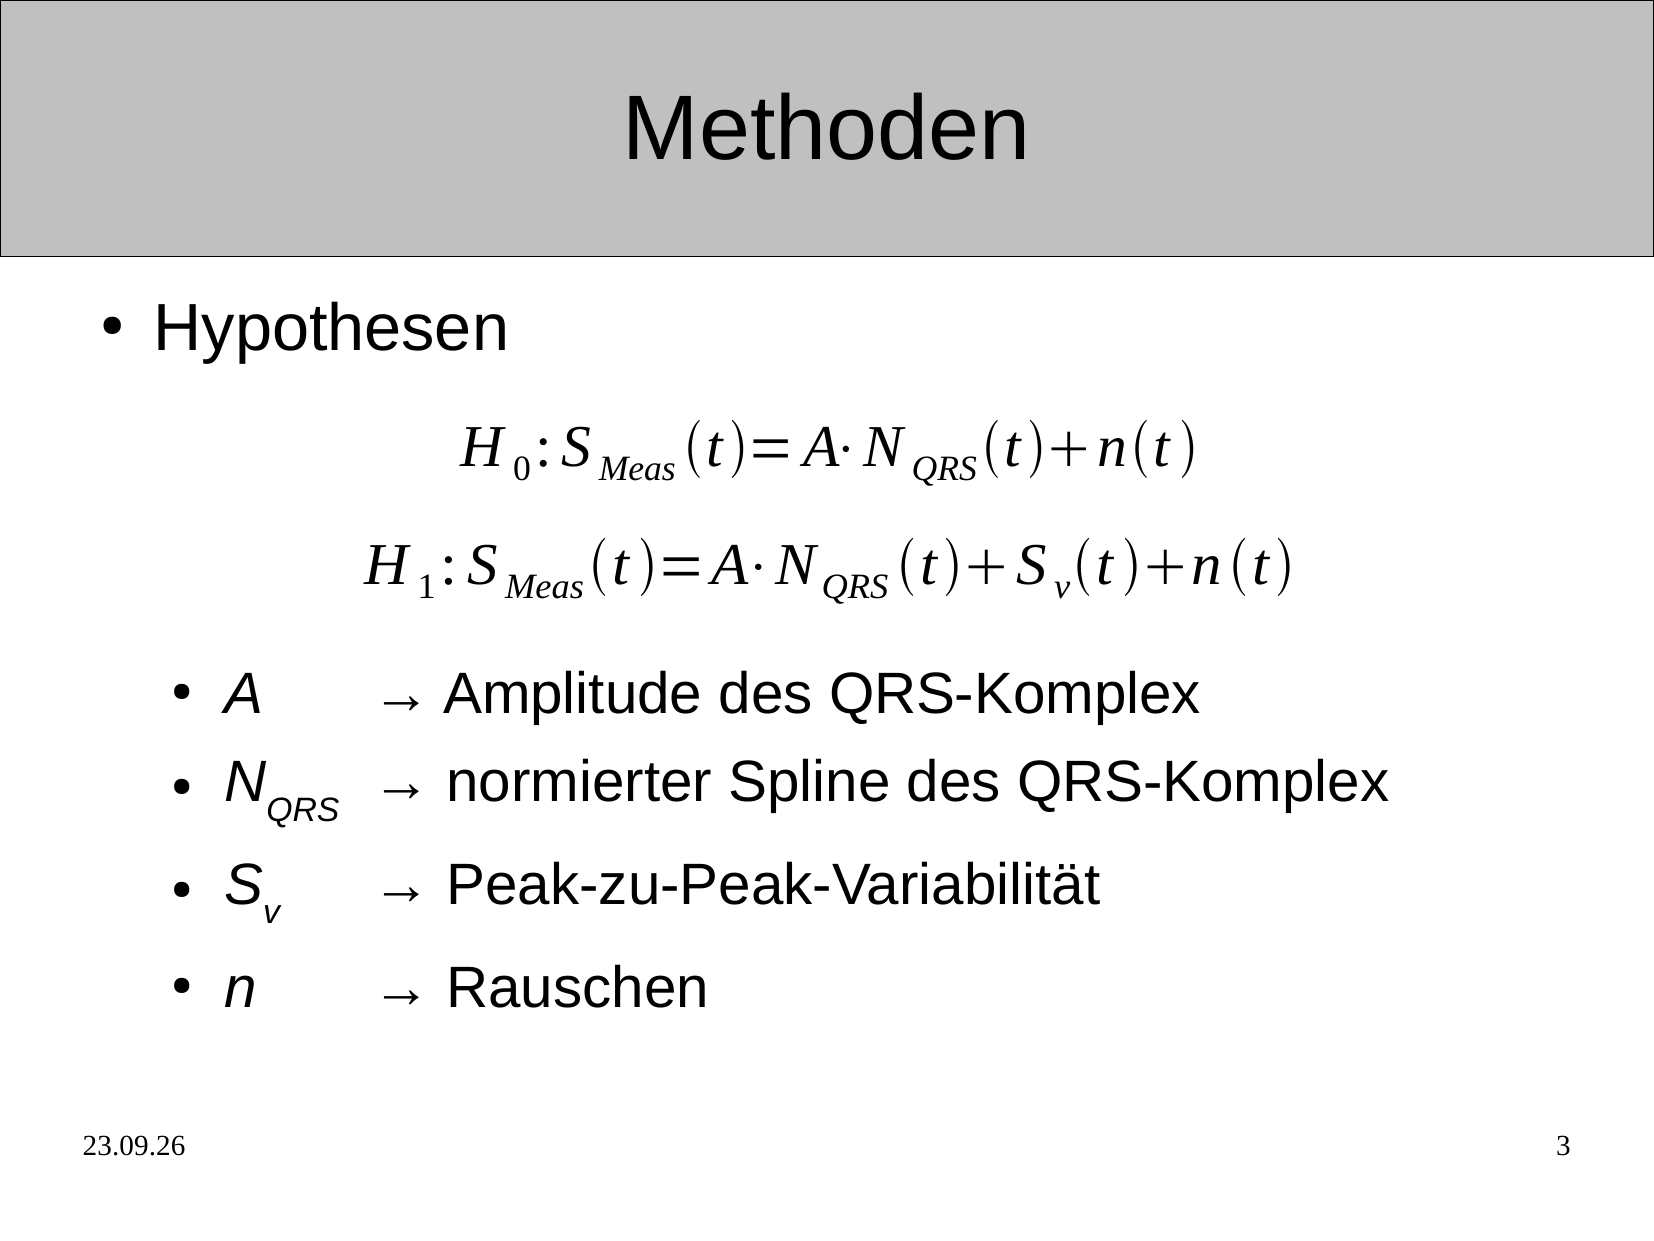

Methoden
# Hypothesen
A 		→ Amplitude des QRS-Komplex
NQRS 	→ normierter Spline des QRS-Komplex
Sv 		→ Peak-zu-Peak-Variabilität
n 		→ Rauschen
3